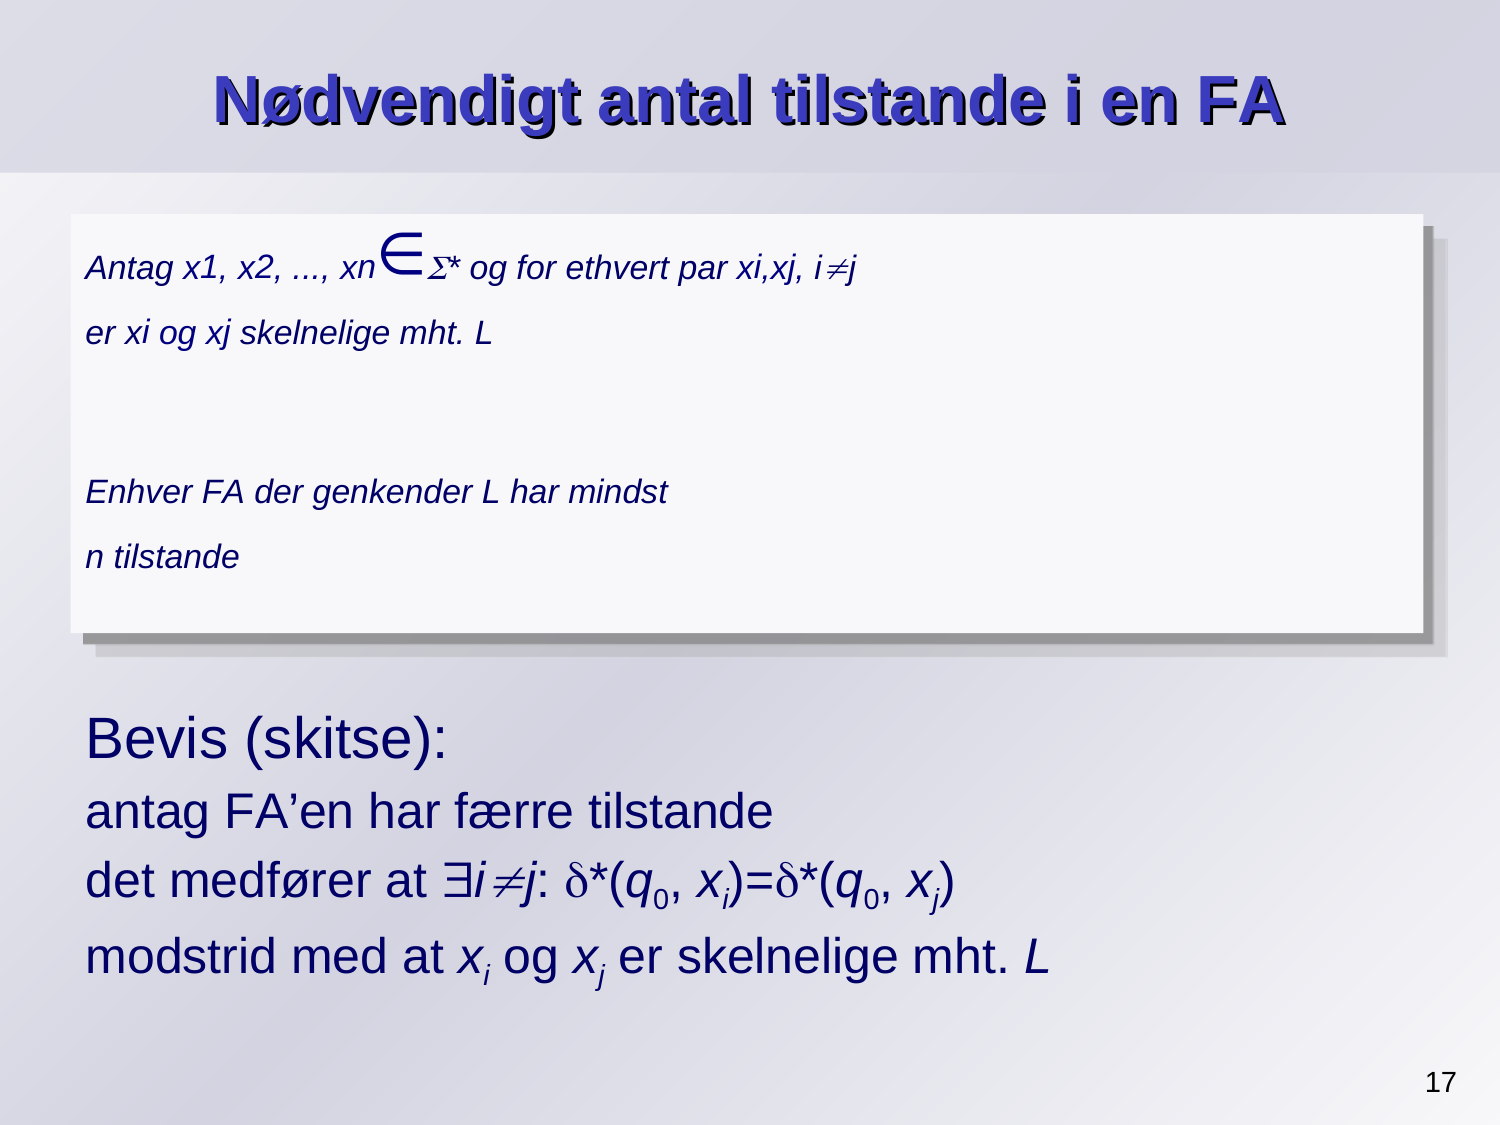

# Nødvendigt antal tilstande i en FA
Antag x1, x2, ..., xn∈Σ* og for ethvert par xi,xj, i≠j
er xi og xj skelnelige mht. L
Enhver FA der genkender L har mindst
n tilstande
Bevis (skitse):
antag FA’en har færre tilstande
det medfører at ∃i≠j: δ*(q0, xi)=δ*(q0, xj)
modstrid med at xi og xj er skelnelige mht. L
17